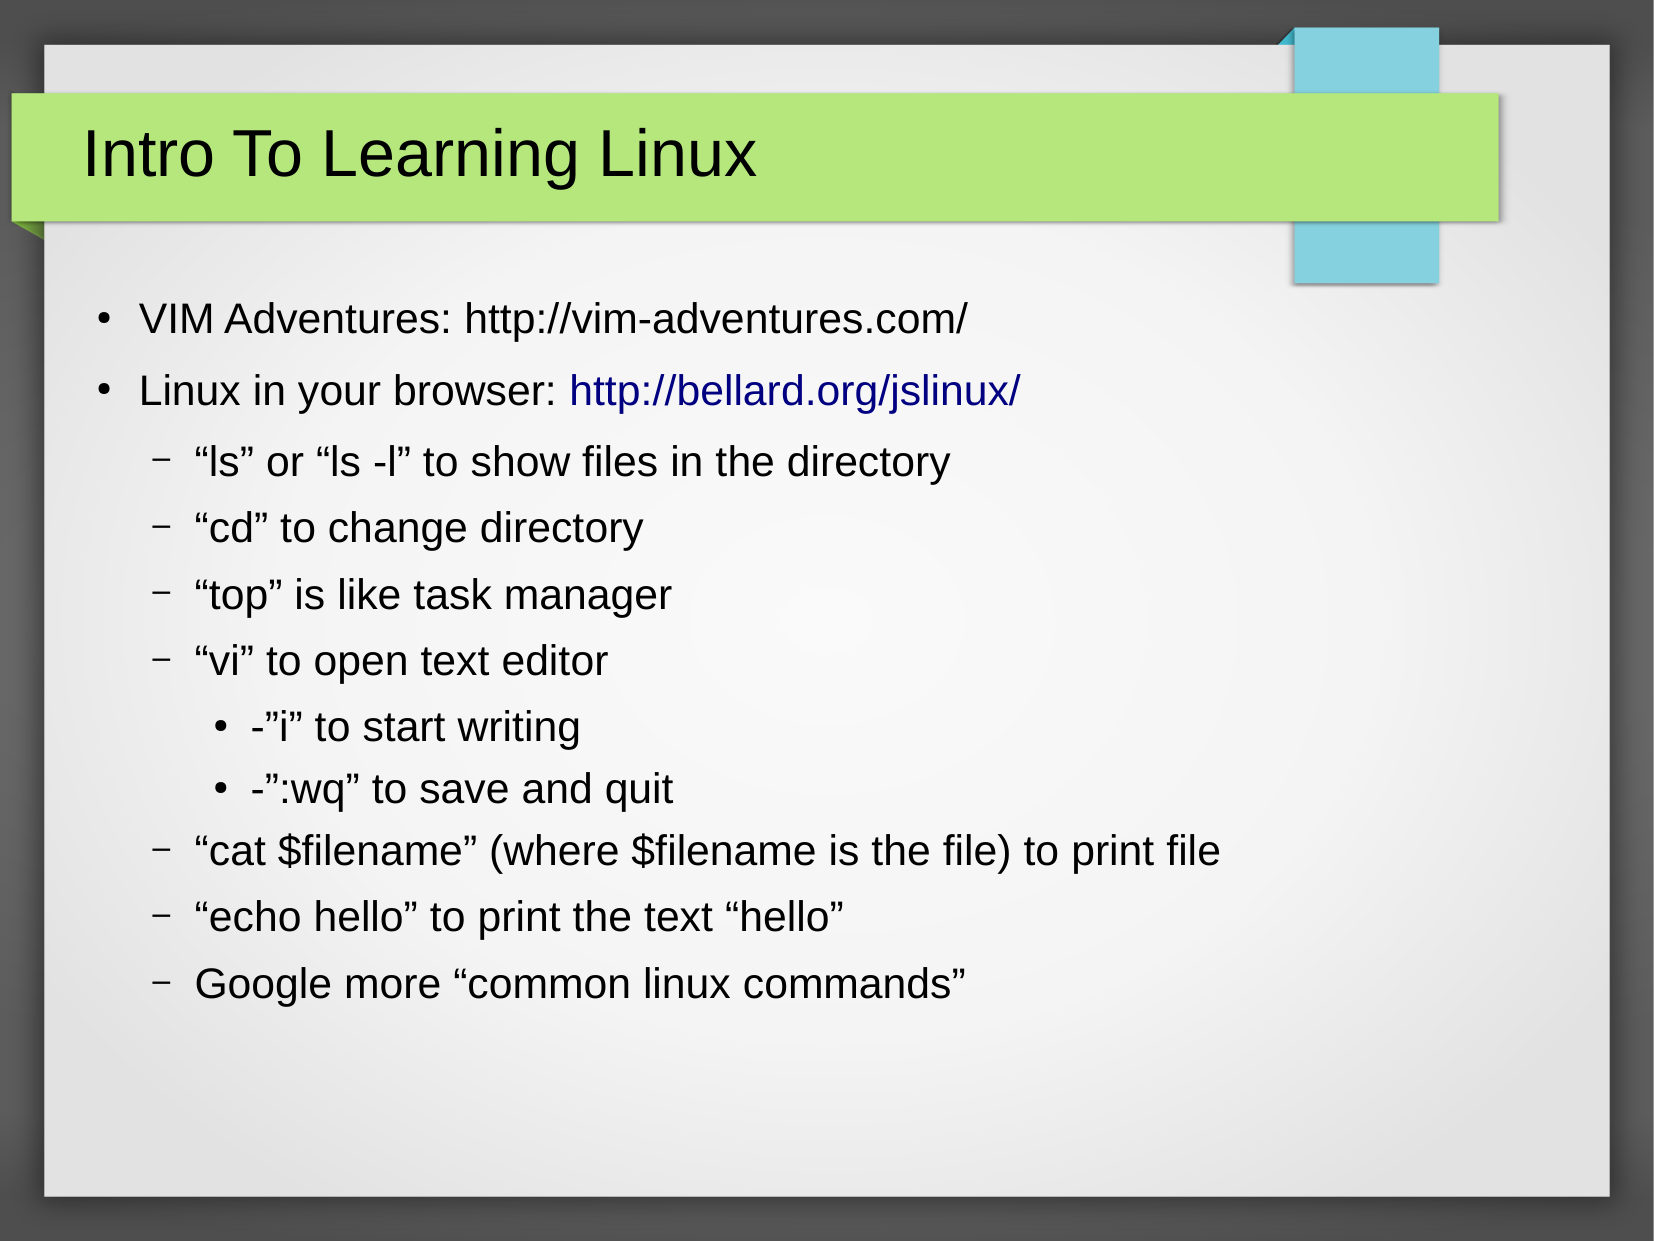

# Intro To Learning Linux
VIM Adventures: http://vim-adventures.com/
Linux in your browser: http://bellard.org/jslinux/
“ls” or “ls -l” to show files in the directory
“cd” to change directory
“top” is like task manager
“vi” to open text editor
-”i” to start writing
-”:wq” to save and quit
“cat $filename” (where $filename is the file) to print file
“echo hello” to print the text “hello”
Google more “common linux commands”